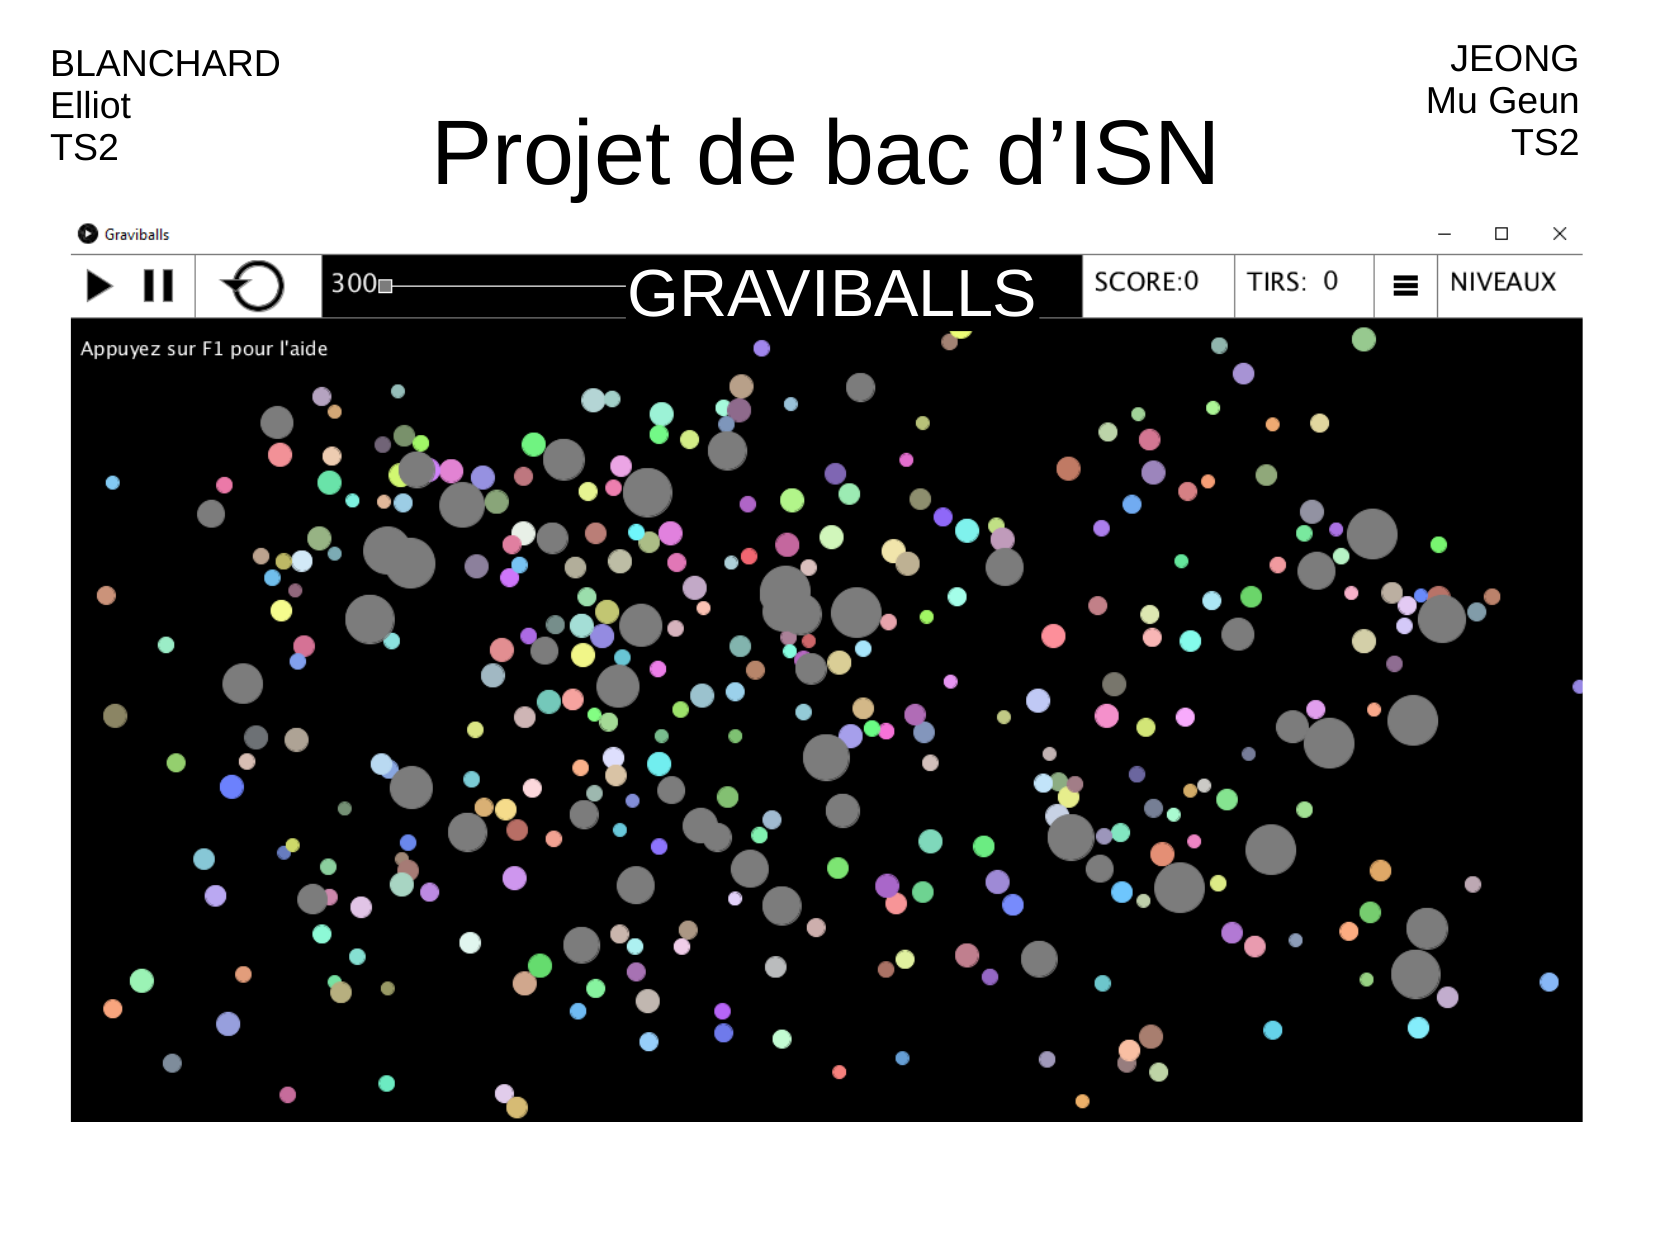

JEONG
Mu Geun
TS2
BLANCHARD
Elliot
TS2
# Projet de bac d’ISN
GRAVIBALLS